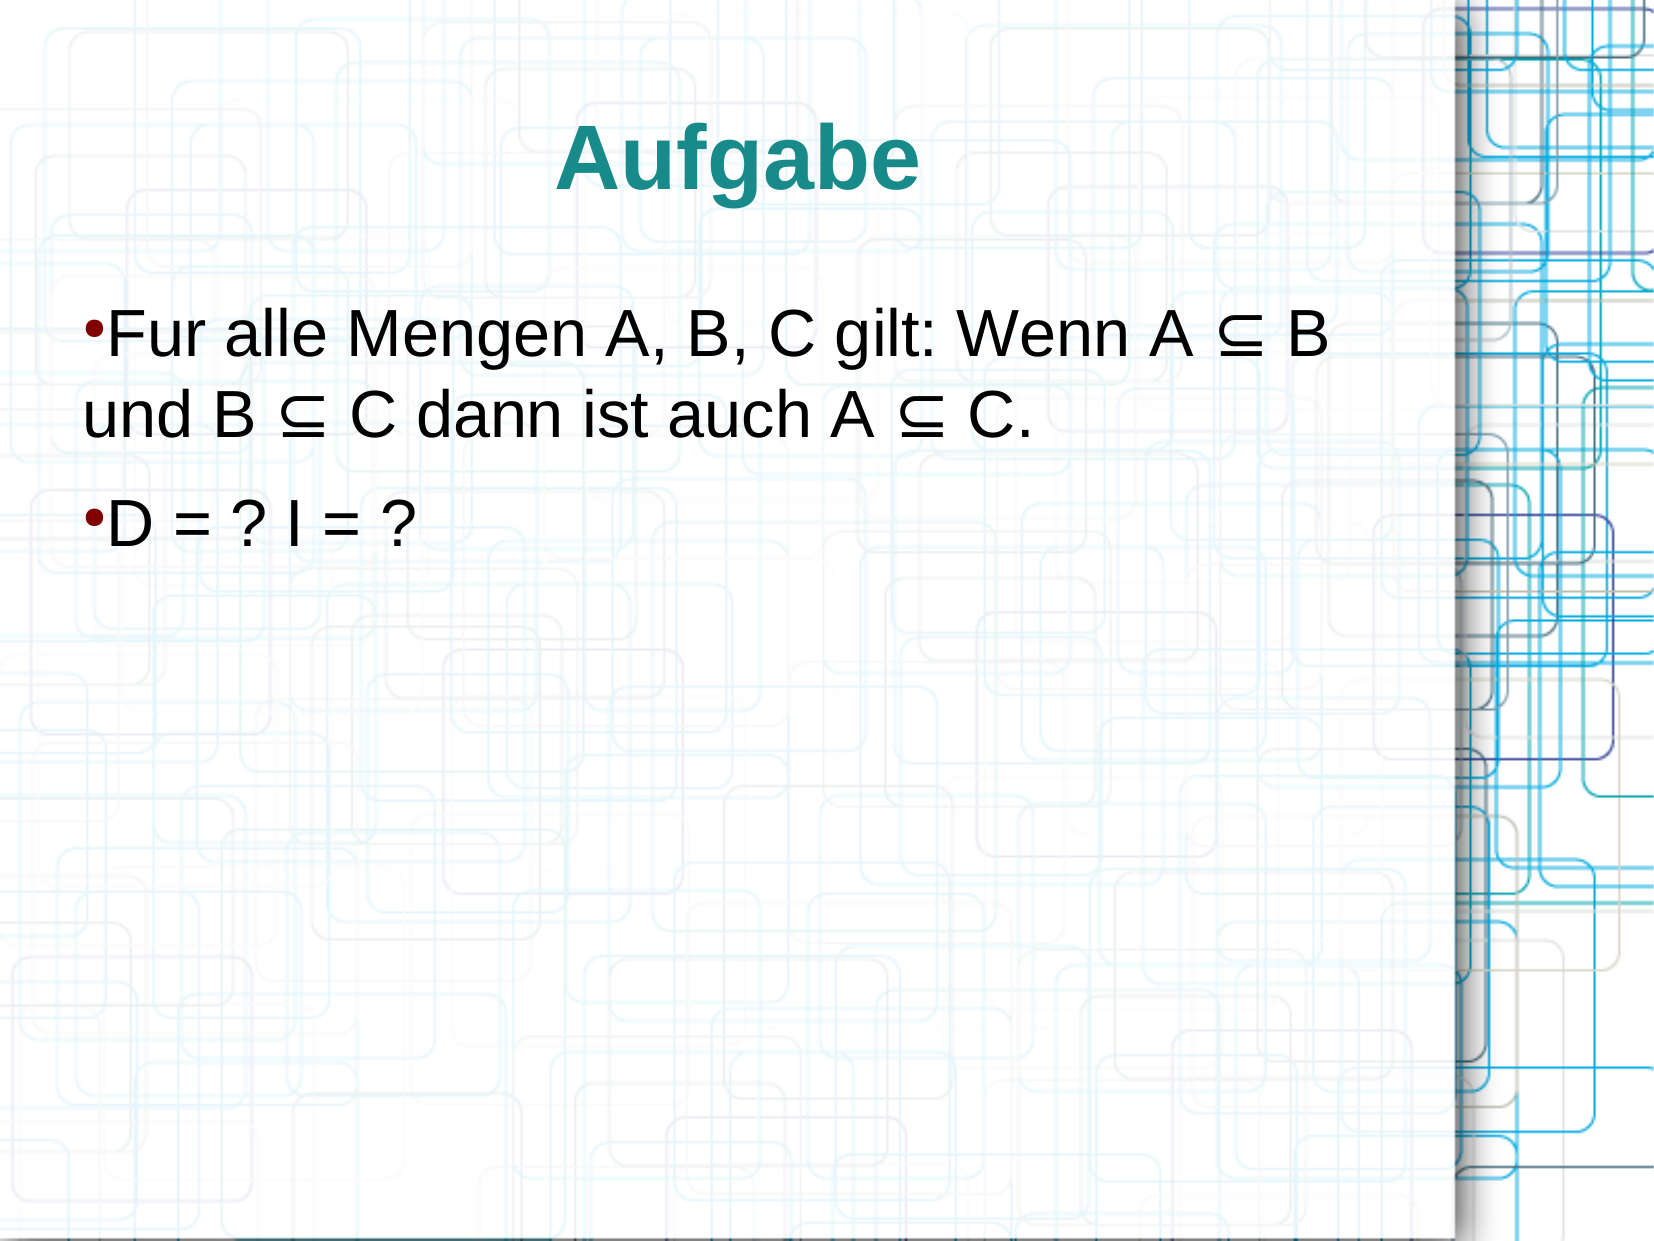

# Aufgabe
Fur alle Mengen A, B, C gilt: Wenn A ⊆ B und B ⊆ C dann ist auch A ⊆ C.
D = ? I = ?